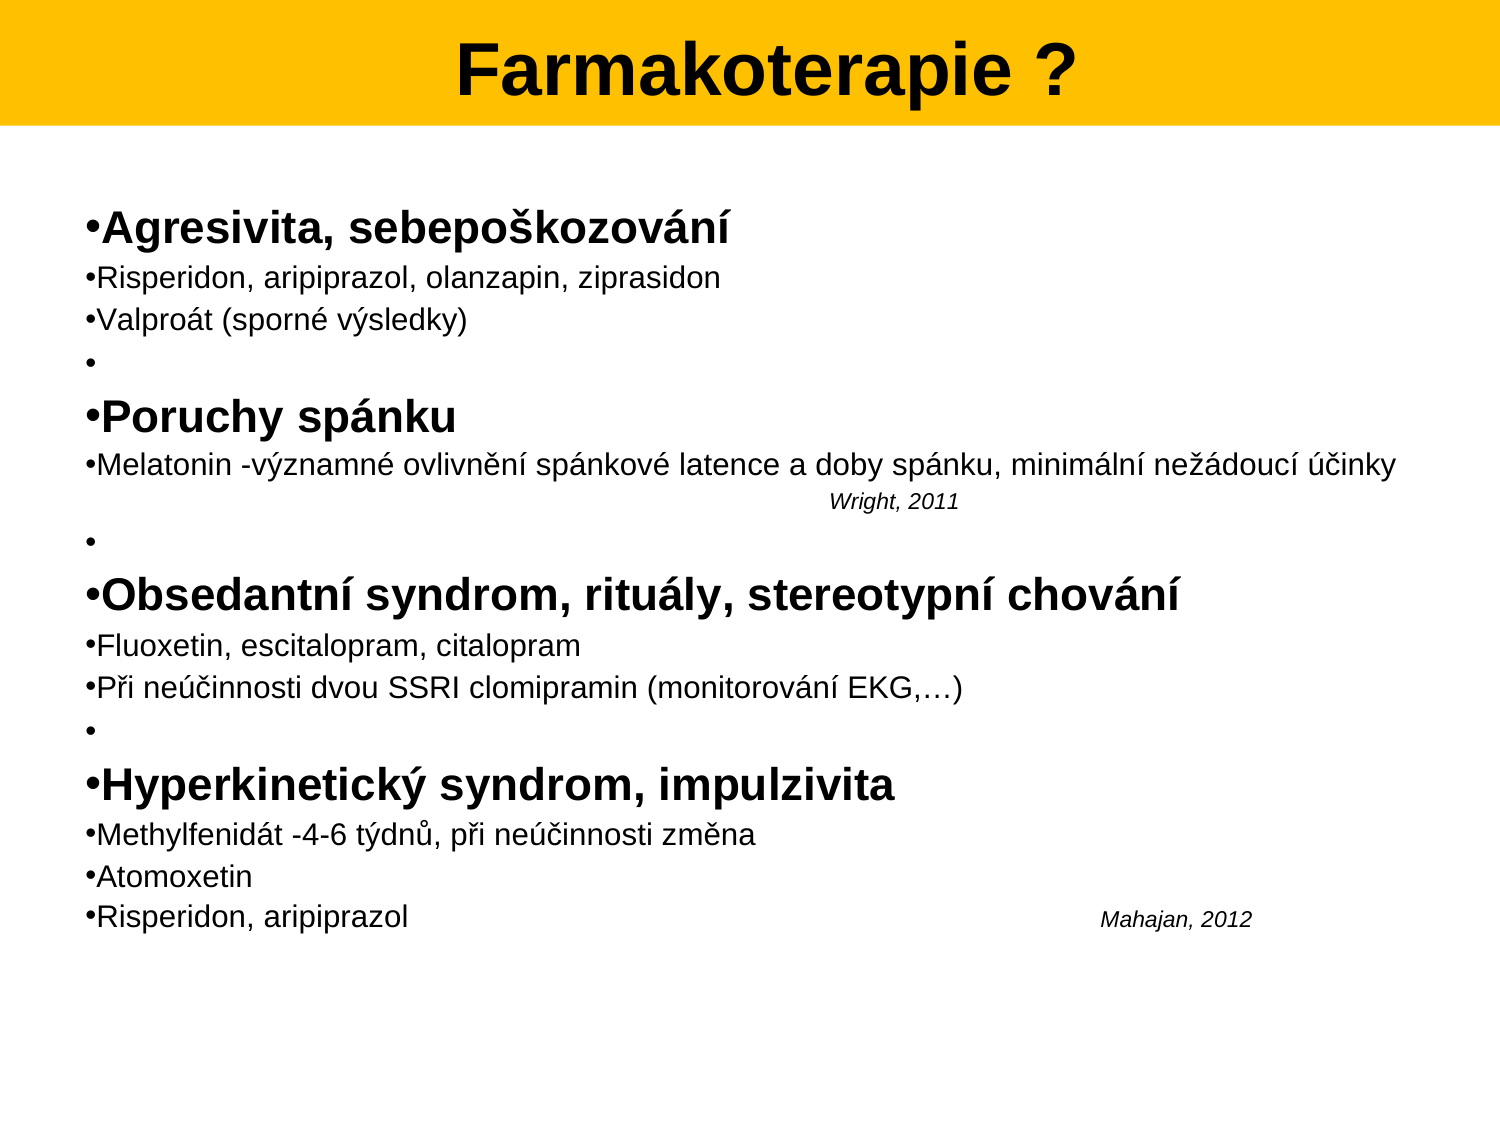

# Farmakoterapie ?
Agresivita, sebepoškozování
Risperidon, aripiprazol, olanzapin, ziprasidon
Valproát (sporné výsledky)
Poruchy spánku
Melatonin -významné ovlivnění spánkové latence a doby spánku, minimální nežádoucí účinky Wright, 2011
Obsedantní syndrom, rituály, stereotypní chování
Fluoxetin, escitalopram, citalopram
Při neúčinnosti dvou SSRI clomipramin (monitorování EKG,…)
Hyperkinetický syndrom, impulzivita
Methylfenidát -4-6 týdnů, při neúčinnosti změna
Atomoxetin
Risperidon, aripiprazol Mahajan, 2012